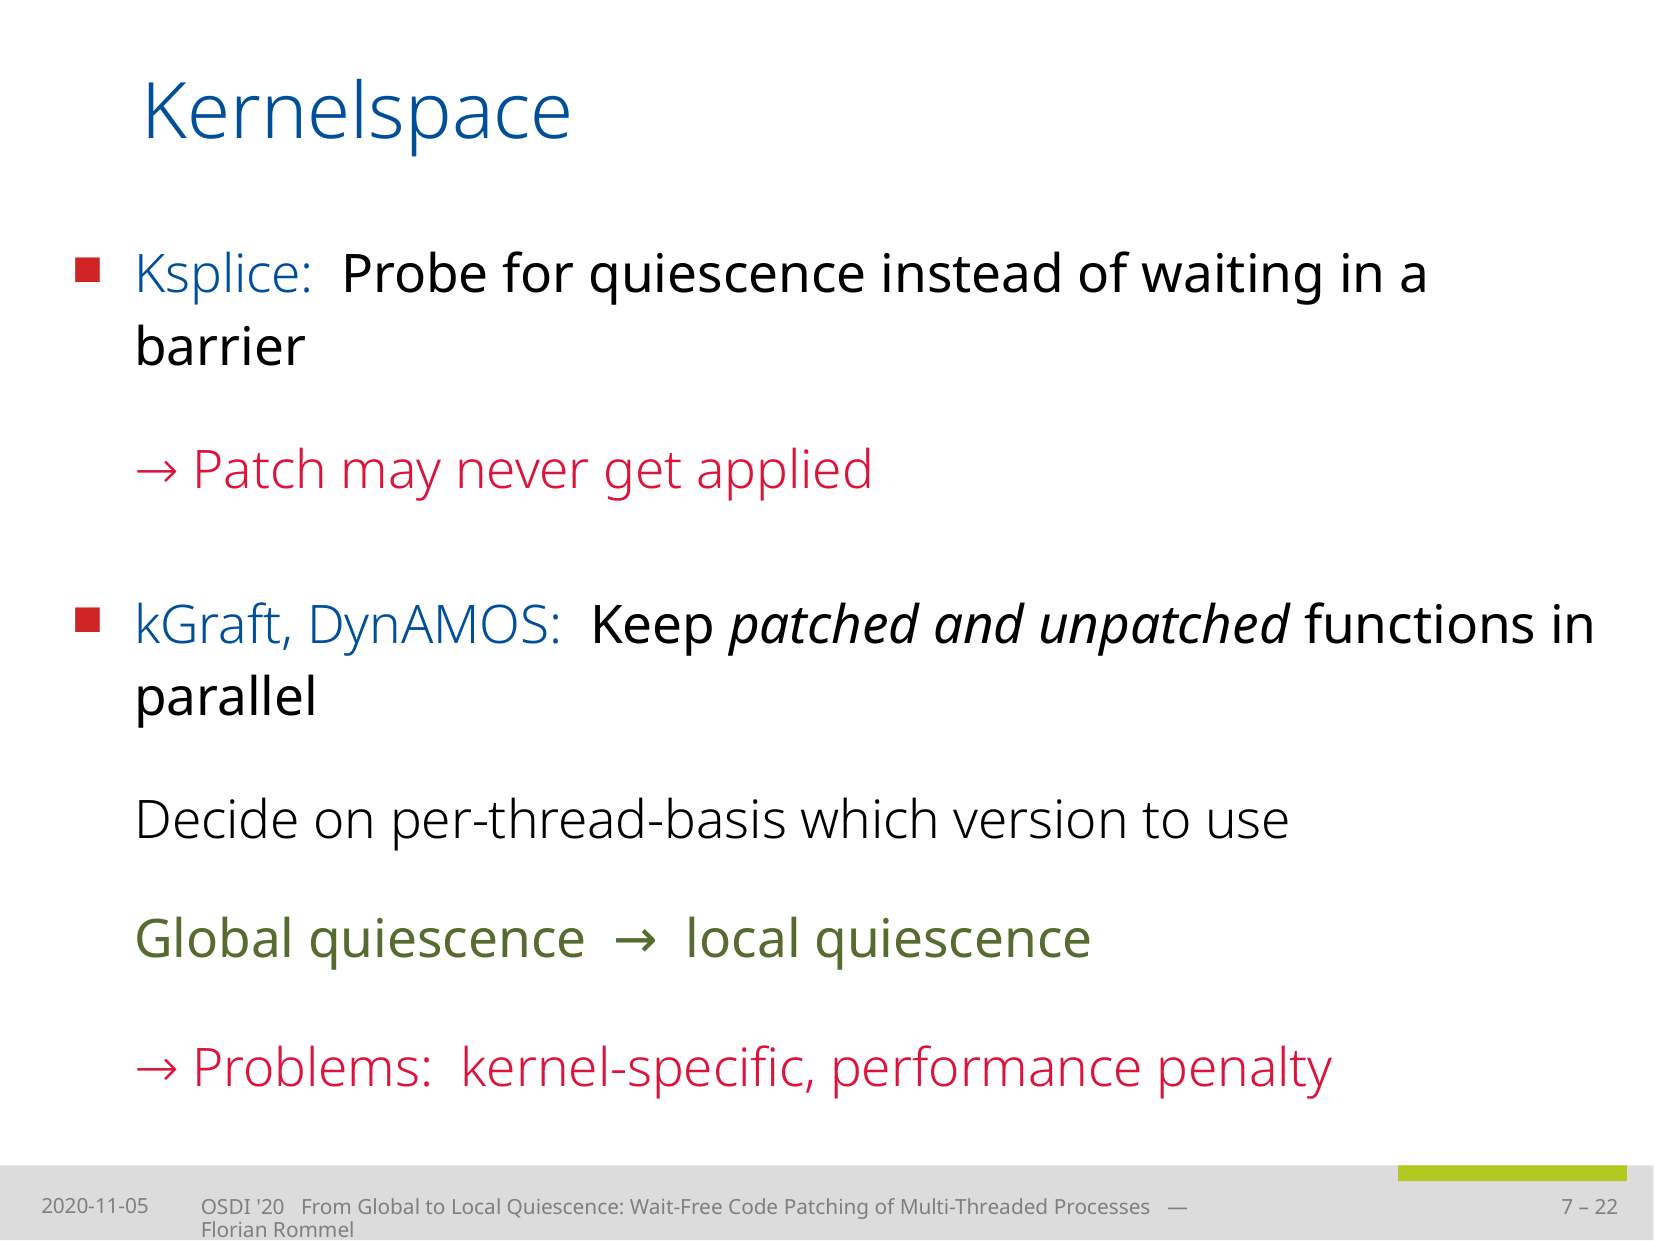

# Kernelspace
Ksplice: Probe for quiescence instead of waiting in a barrier
→ Patch may never get applied
kGraft, DynAMOS: Keep patched and unpatched functions in parallel
Decide on per-thread-basis which version to use
Global quiescence → local quiescence
→ Problems: kernel-specific, performance penalty
7